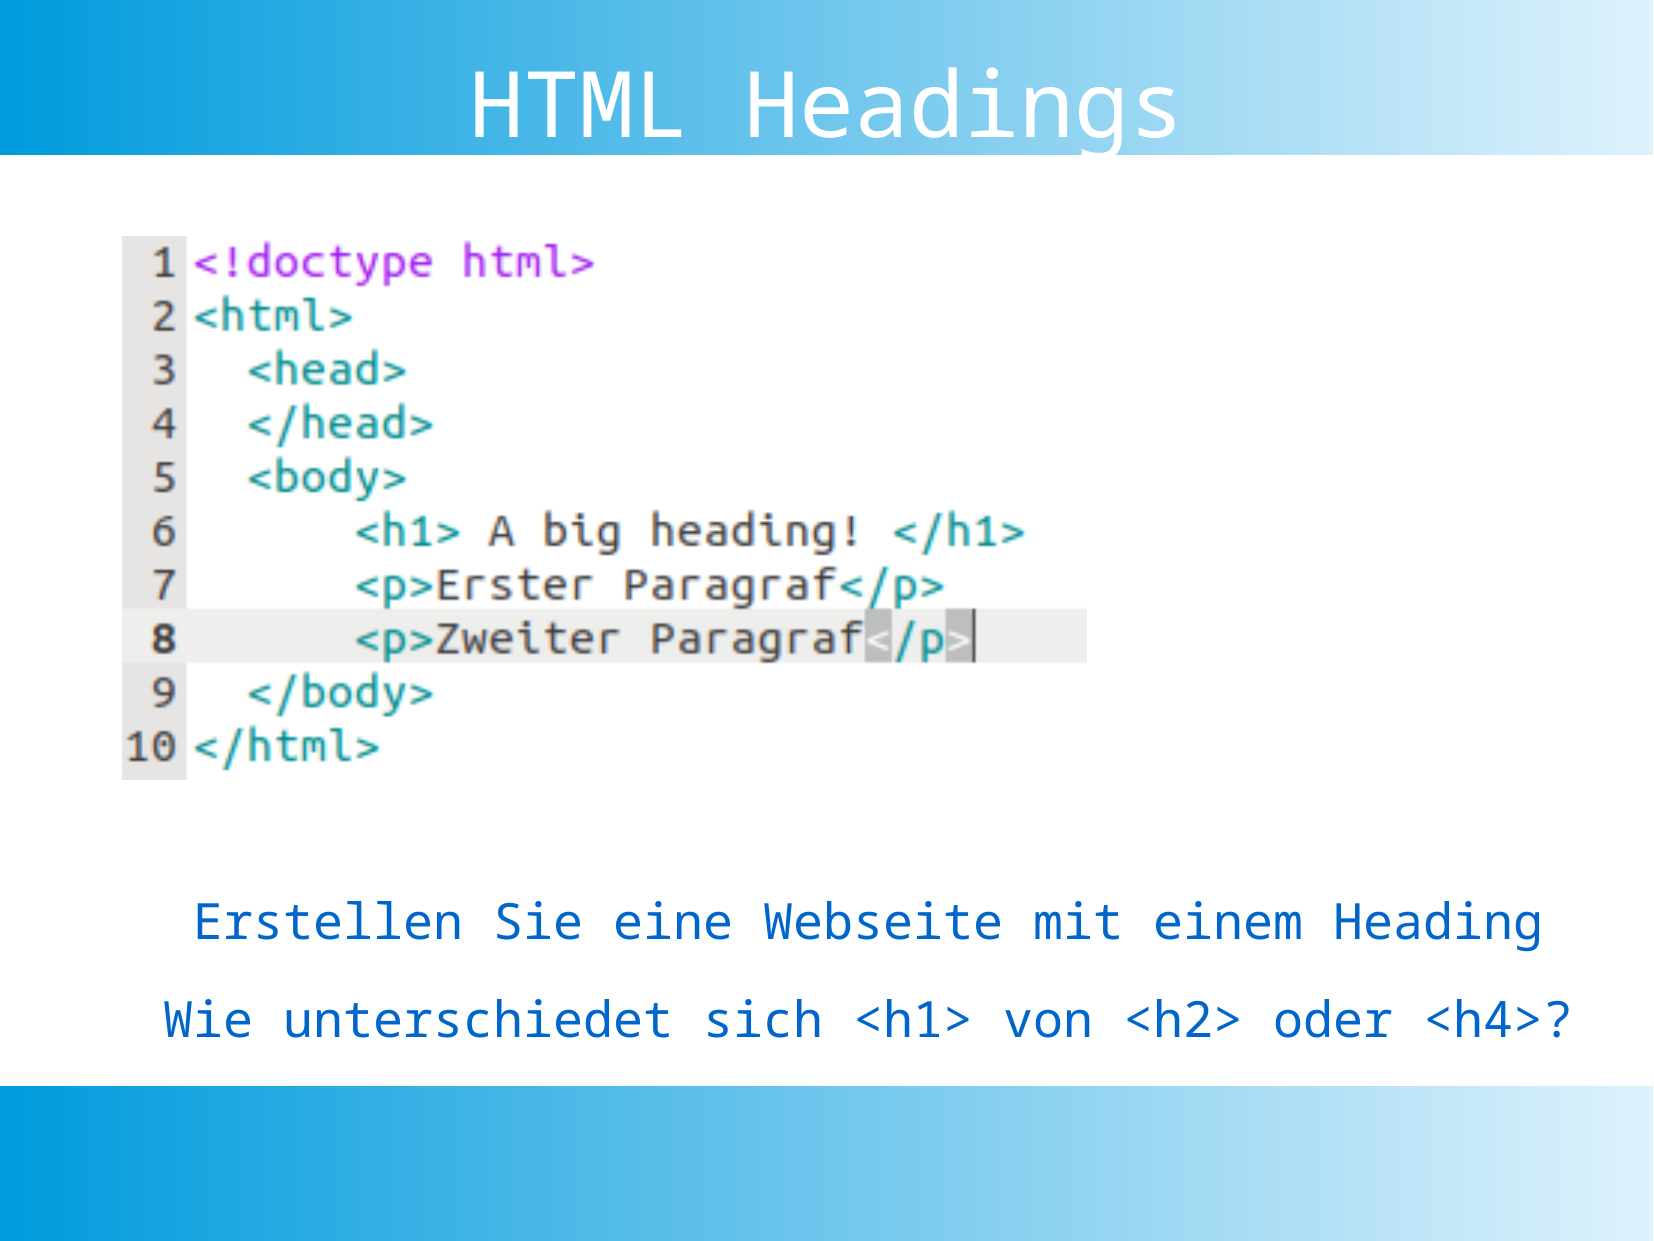

# HTML Headings
Erstellen Sie eine Webseite mit einem Heading
Wie unterschiedet sich <h1> von <h2> oder <h4>?